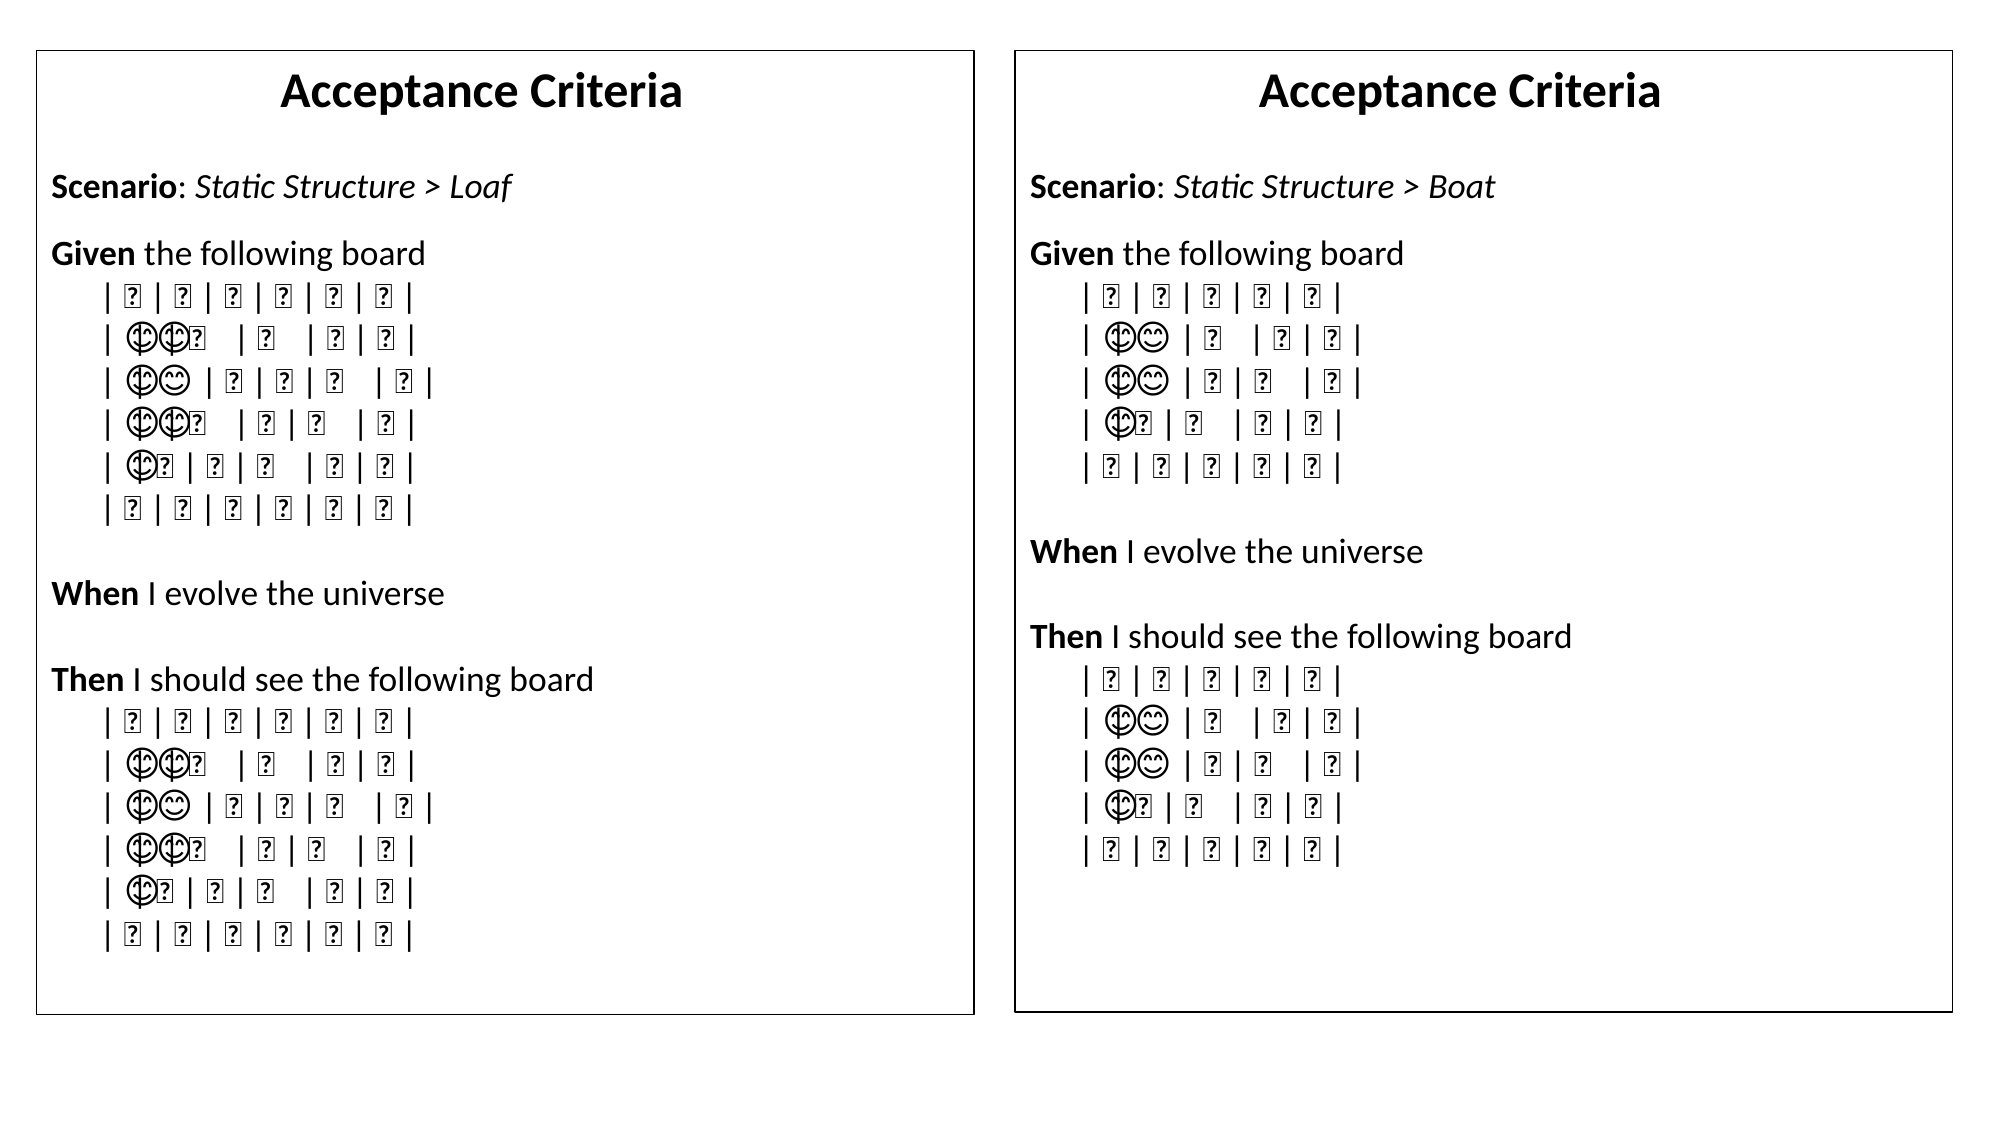

Acceptance Criteria
Scenario: Static Structure > Loaf
Given the following board
 | 💀 | 💀 | 💀 | 💀 | 💀 | 💀 |
 | 💀 | 💀 | 😊 | 😊 | 💀 | 💀 |
 | 💀 | 😊 | 💀 | 💀 | 😊 | 💀 |
 | 💀 | 💀 | 😊 | 💀 | 😊 | 💀 |
 | 💀 | 💀 | 💀 | 😊 | 💀 | 💀 |
 | 💀 | 💀 | 💀 | 💀 | 💀 | 💀 |
When I evolve the universe
Then I should see the following board
 | 💀 | 💀 | 💀 | 💀 | 💀 | 💀 |
 | 💀 | 💀 | 😊 | 😊 | 💀 | 💀 |
 | 💀 | 😊 | 💀 | 💀 | 😊 | 💀 |
 | 💀 | 💀 | 😊 | 💀 | 😊 | 💀 |
 | 💀 | 💀 | 💀 | 😊 | 💀 | 💀 |
 | 💀 | 💀 | 💀 | 💀 | 💀 | 💀 |
	Acceptance Criteria
Scenario: Static Structure > Boat
Given the following board
 | 💀 | 💀 | 💀 | 💀 | 💀 |
 | 💀 | 😊 | 😊 | 💀 | 💀 |
 | 💀 | 😊 | 💀 | 😊 | 💀 |
 | 💀 | 💀 | 😊 | 💀 | 💀 |
 | 💀 | 💀 | 💀 | 💀 | 💀 |
When I evolve the universe
Then I should see the following board
 | 💀 | 💀 | 💀 | 💀 | 💀 |
 | 💀 | 😊 | 😊 | 💀 | 💀 |
 | 💀 | 😊 | 💀 | 😊 | 💀 |
 | 💀 | 💀 | 😊 | 💀 | 💀 |
 | 💀 | 💀 | 💀 | 💀 | 💀 |